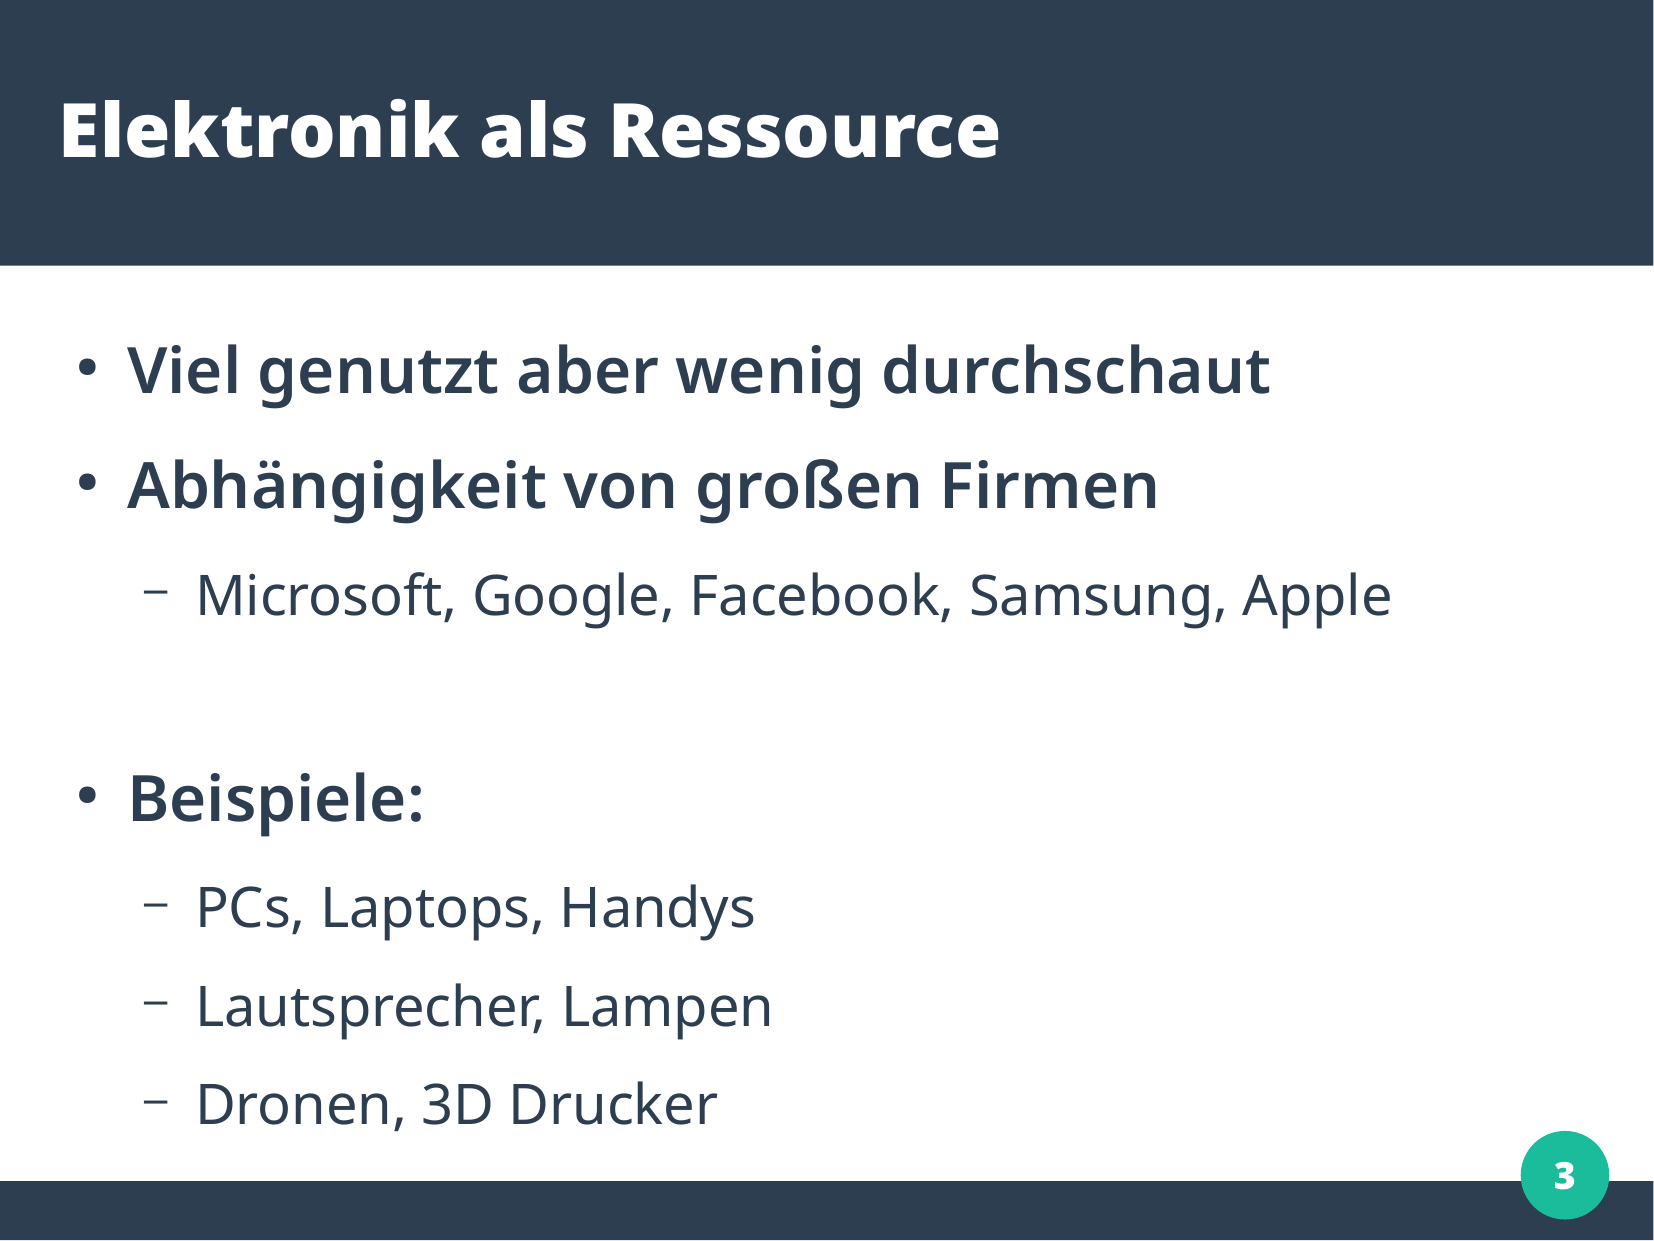

# Elektronik als Ressource
Viel genutzt aber wenig durchschaut
Abhängigkeit von großen Firmen
Microsoft, Google, Facebook, Samsung, Apple
Beispiele:
PCs, Laptops, Handys
Lautsprecher, Lampen
Dronen, 3D Drucker
3